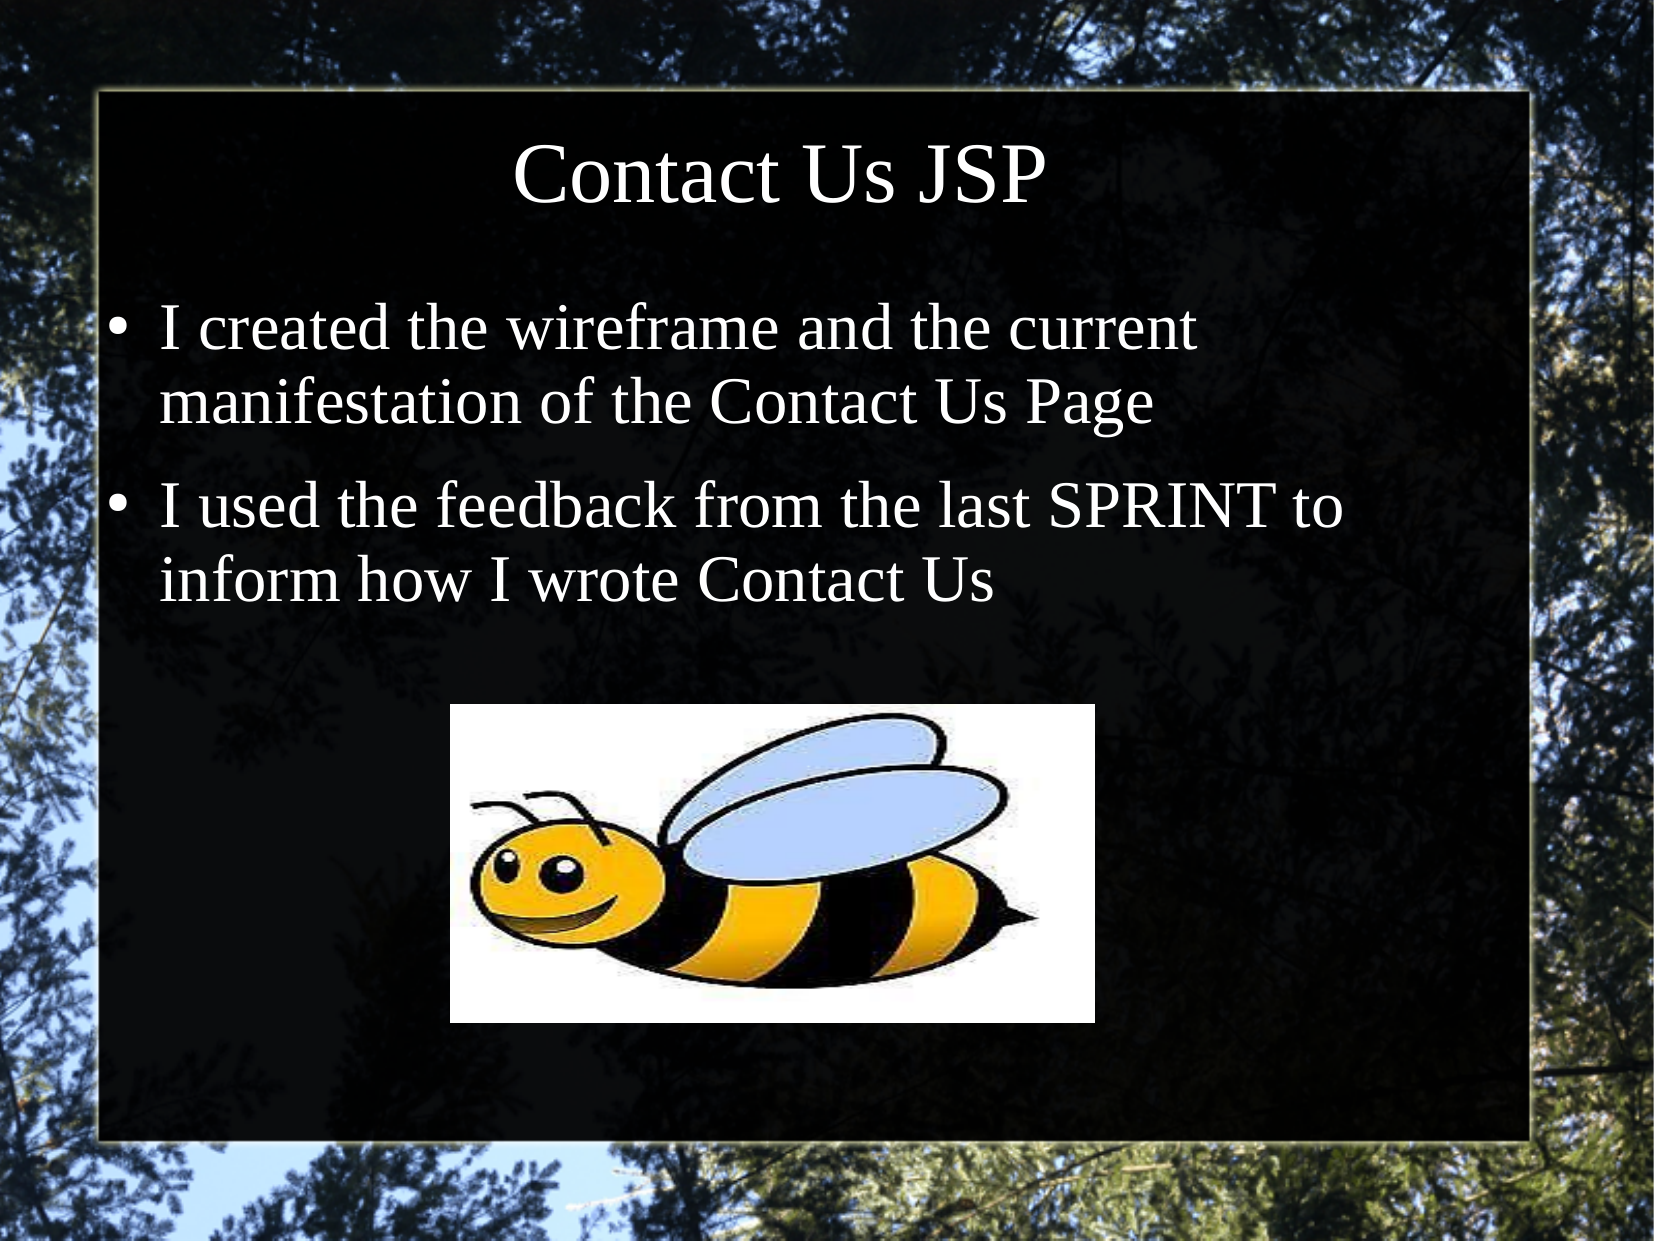

# Contact Us JSP
I created the wireframe and the current manifestation of the Contact Us Page
I used the feedback from the last SPRINT to inform how I wrote Contact Us